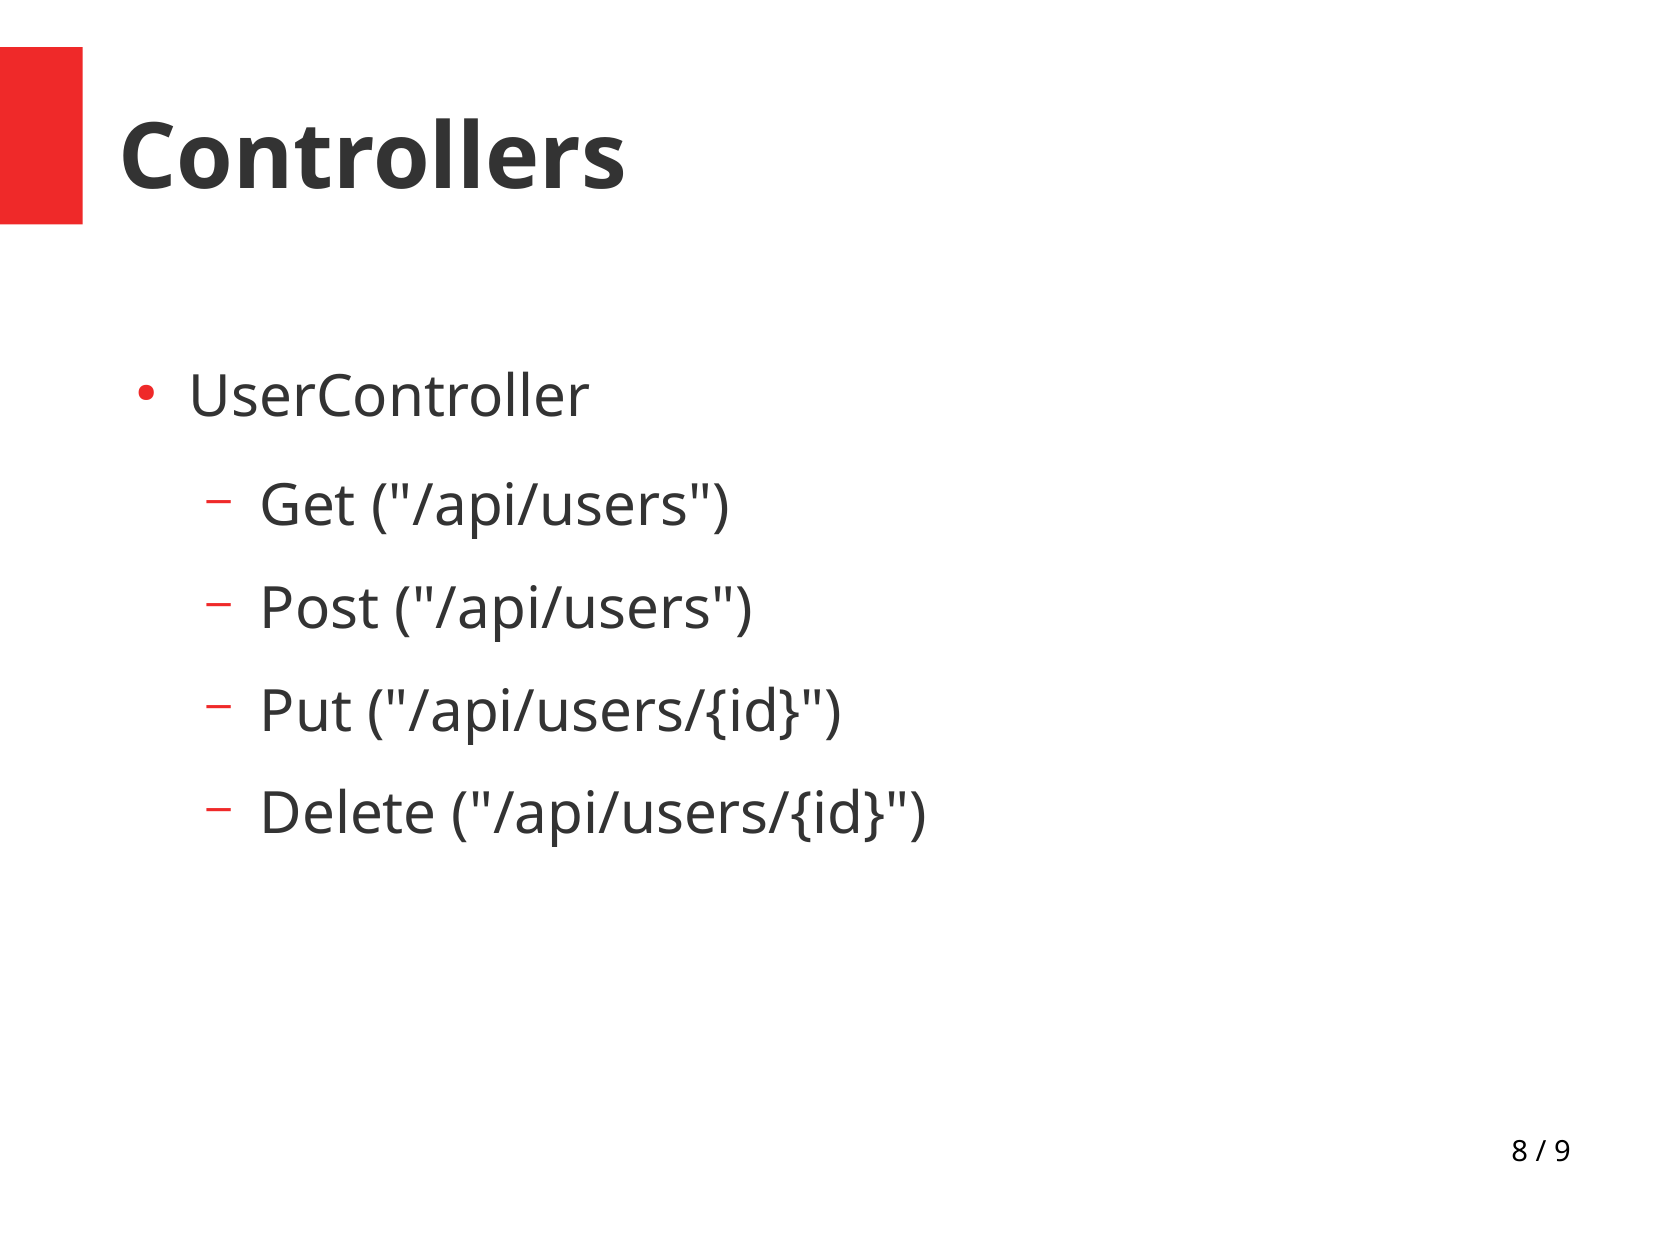

# Controllers
UserController
Get ("/api/users")
Post ("/api/users")
Put ("/api/users/{id}")
Delete ("/api/users/{id}")
8